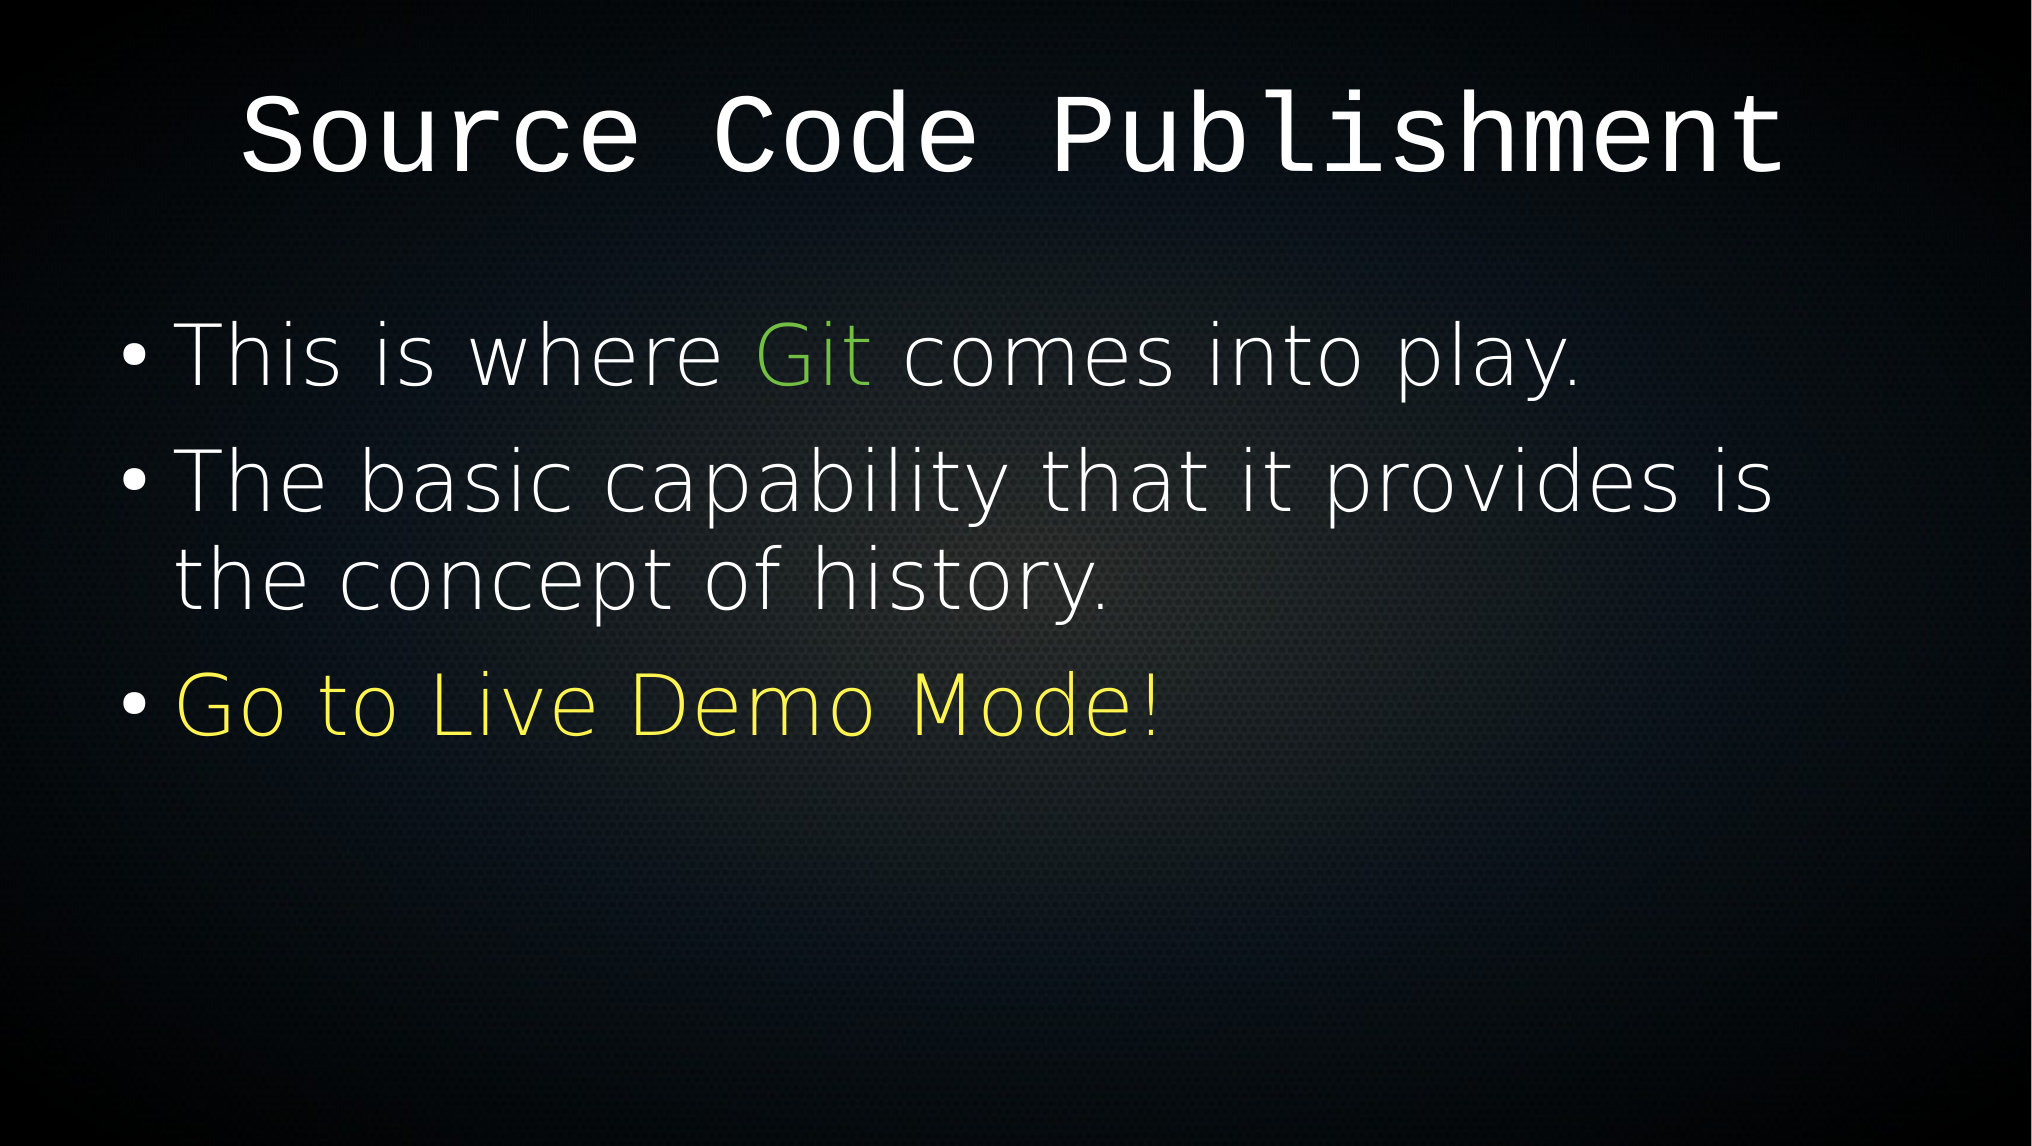

# Source Code Publishment
This is where Git comes into play.
The basic capability that it provides is the concept of history.
Go to Live Demo Mode!